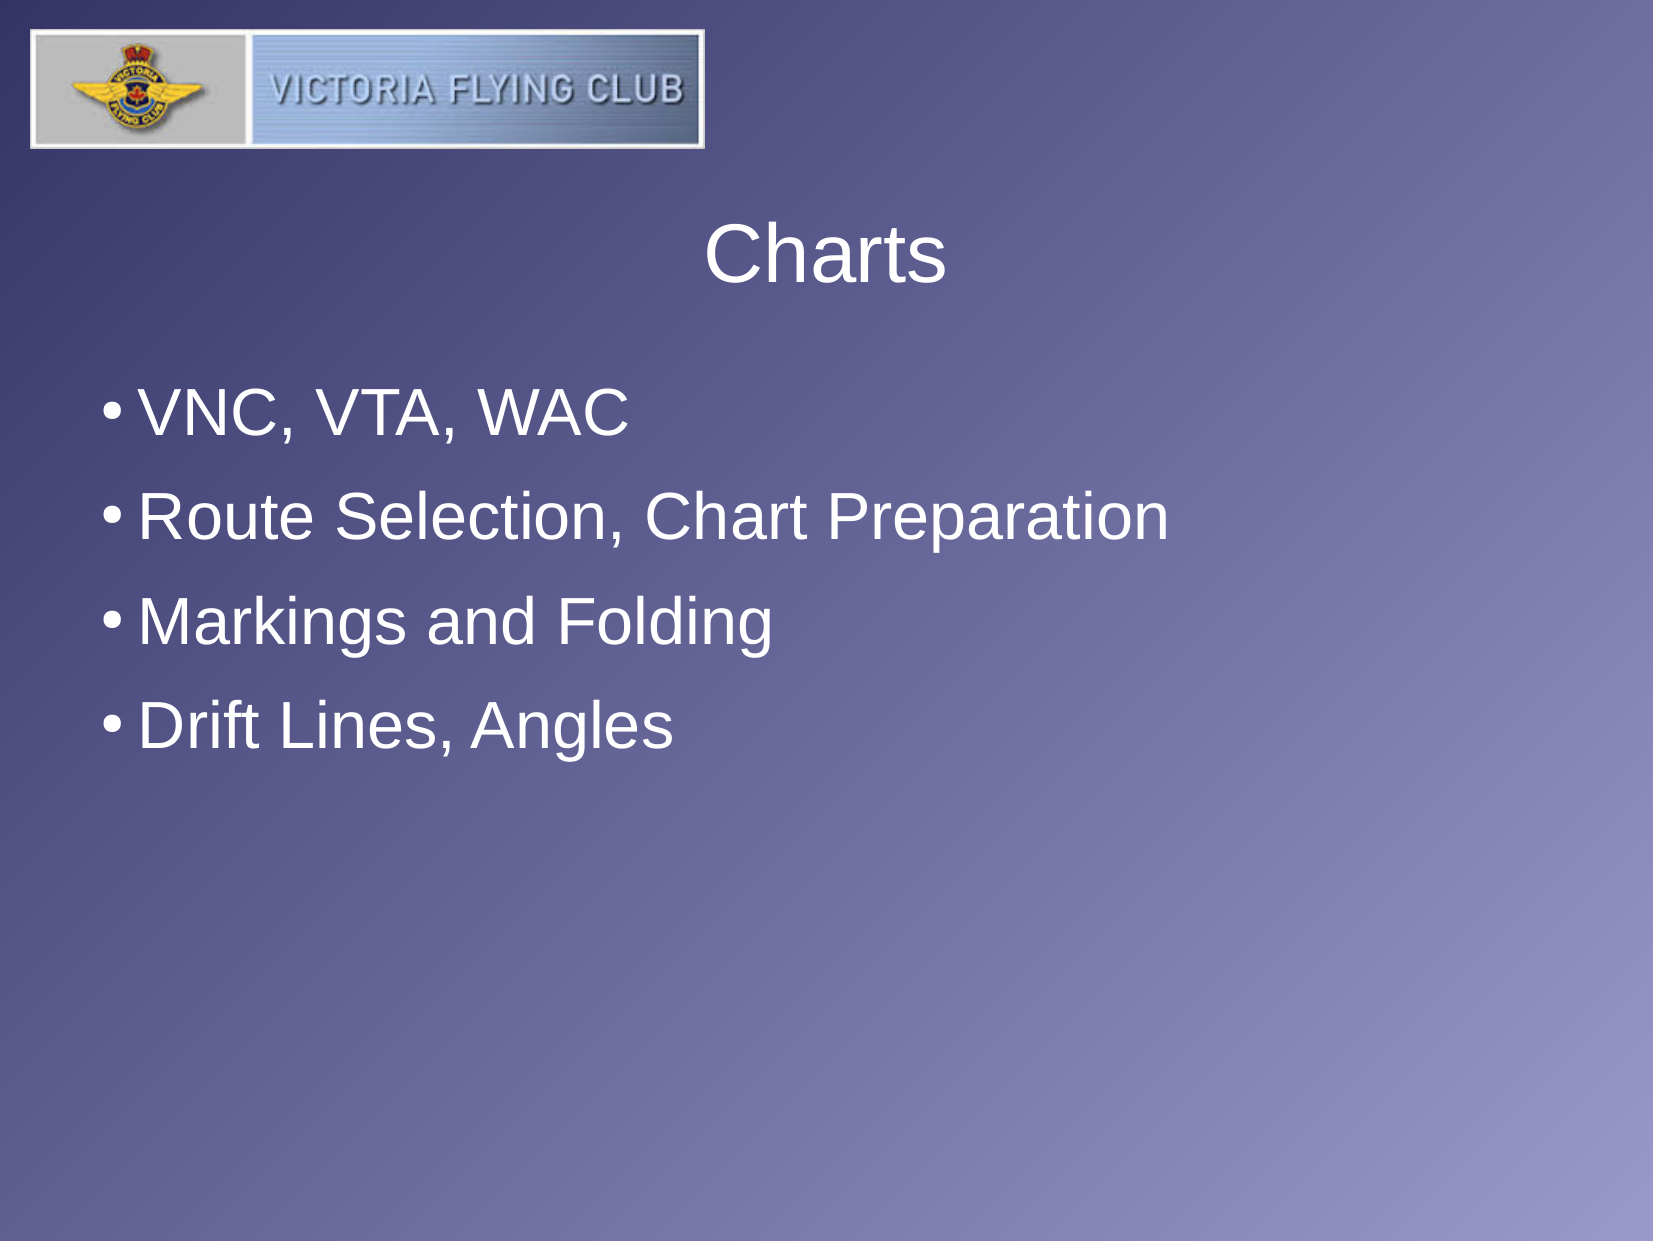

# Charts
VNC, VTA, WAC
Route Selection, Chart Preparation
Markings and Folding
Drift Lines, Angles